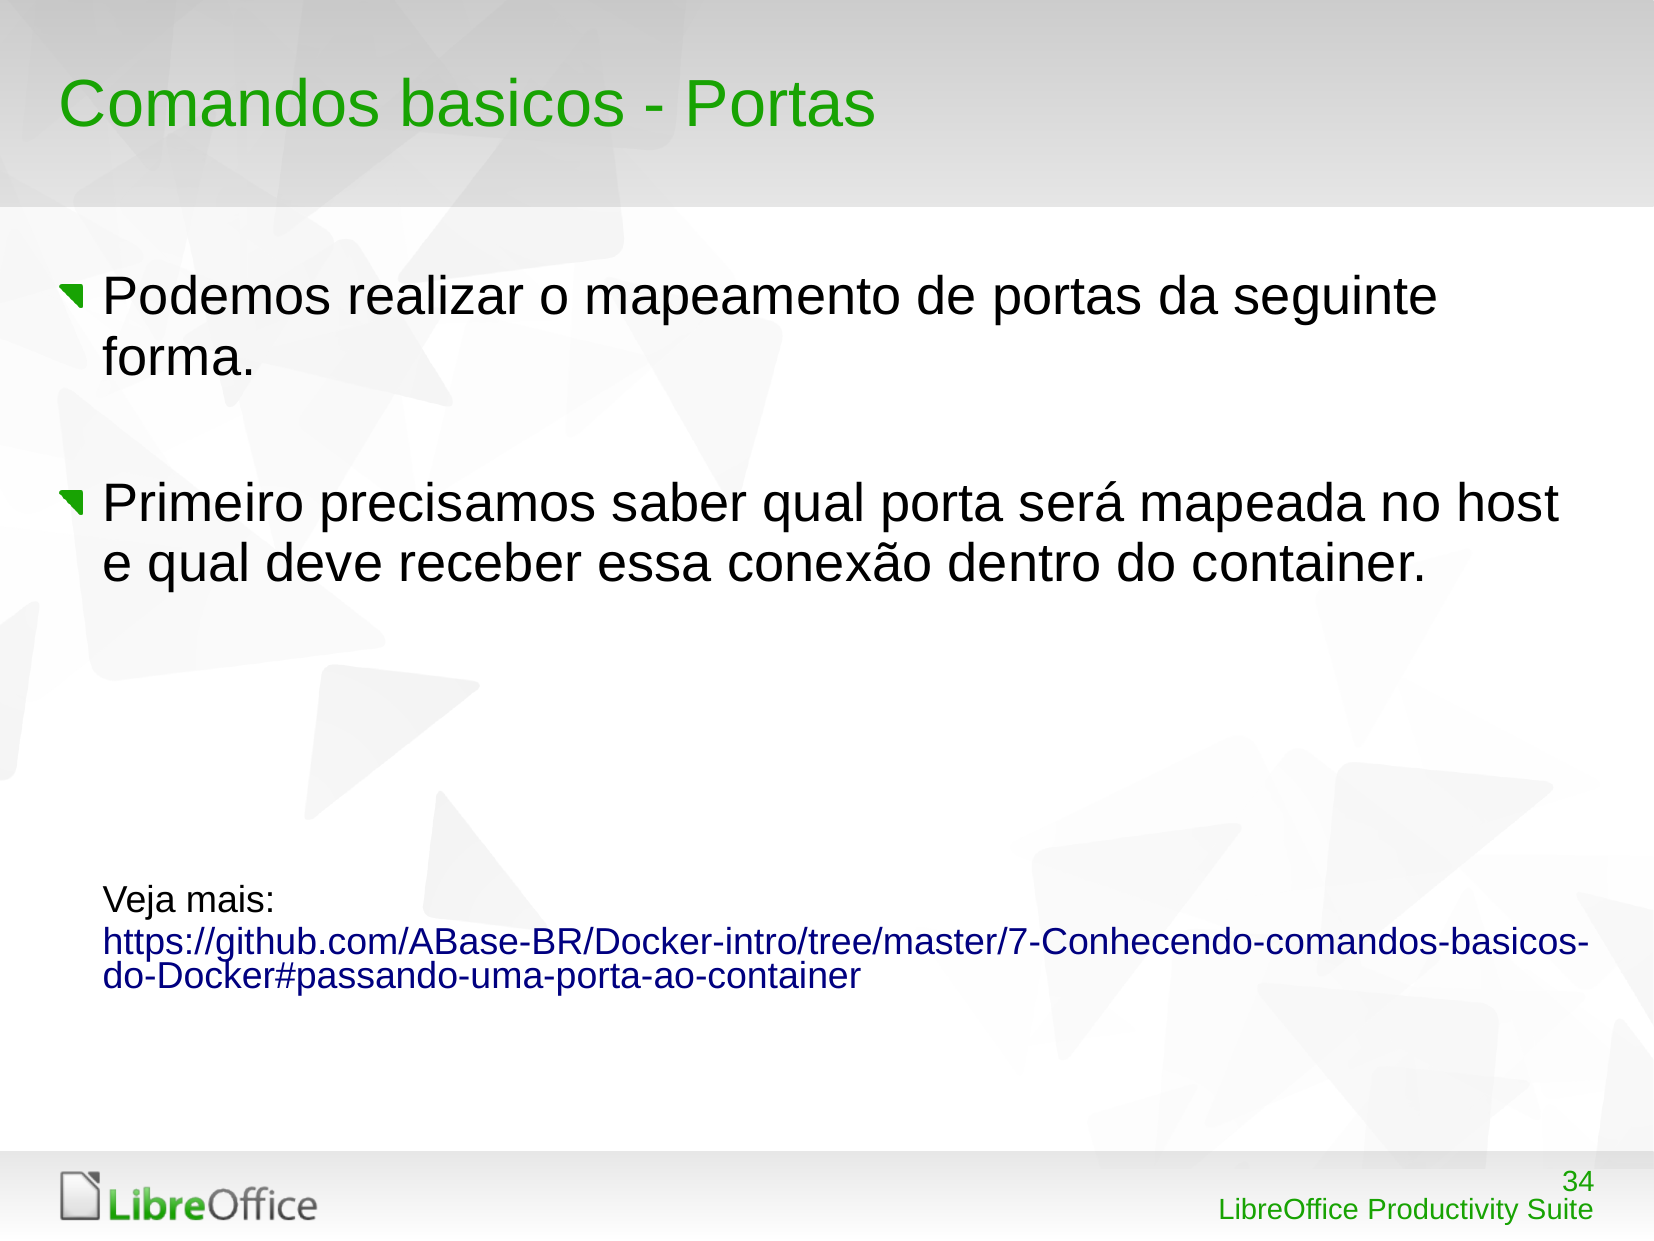

# Comandos basicos - Portas
Podemos realizar o mapeamento de portas da seguinte forma.
Primeiro precisamos saber qual porta será mapeada no host e qual deve receber essa conexão dentro do container.
Veja mais: https://github.com/ABase-BR/Docker-intro/tree/master/7-Conhecendo-comandos-basicos-do-Docker#passando-uma-porta-ao-container
34
LibreOffice Productivity Suite